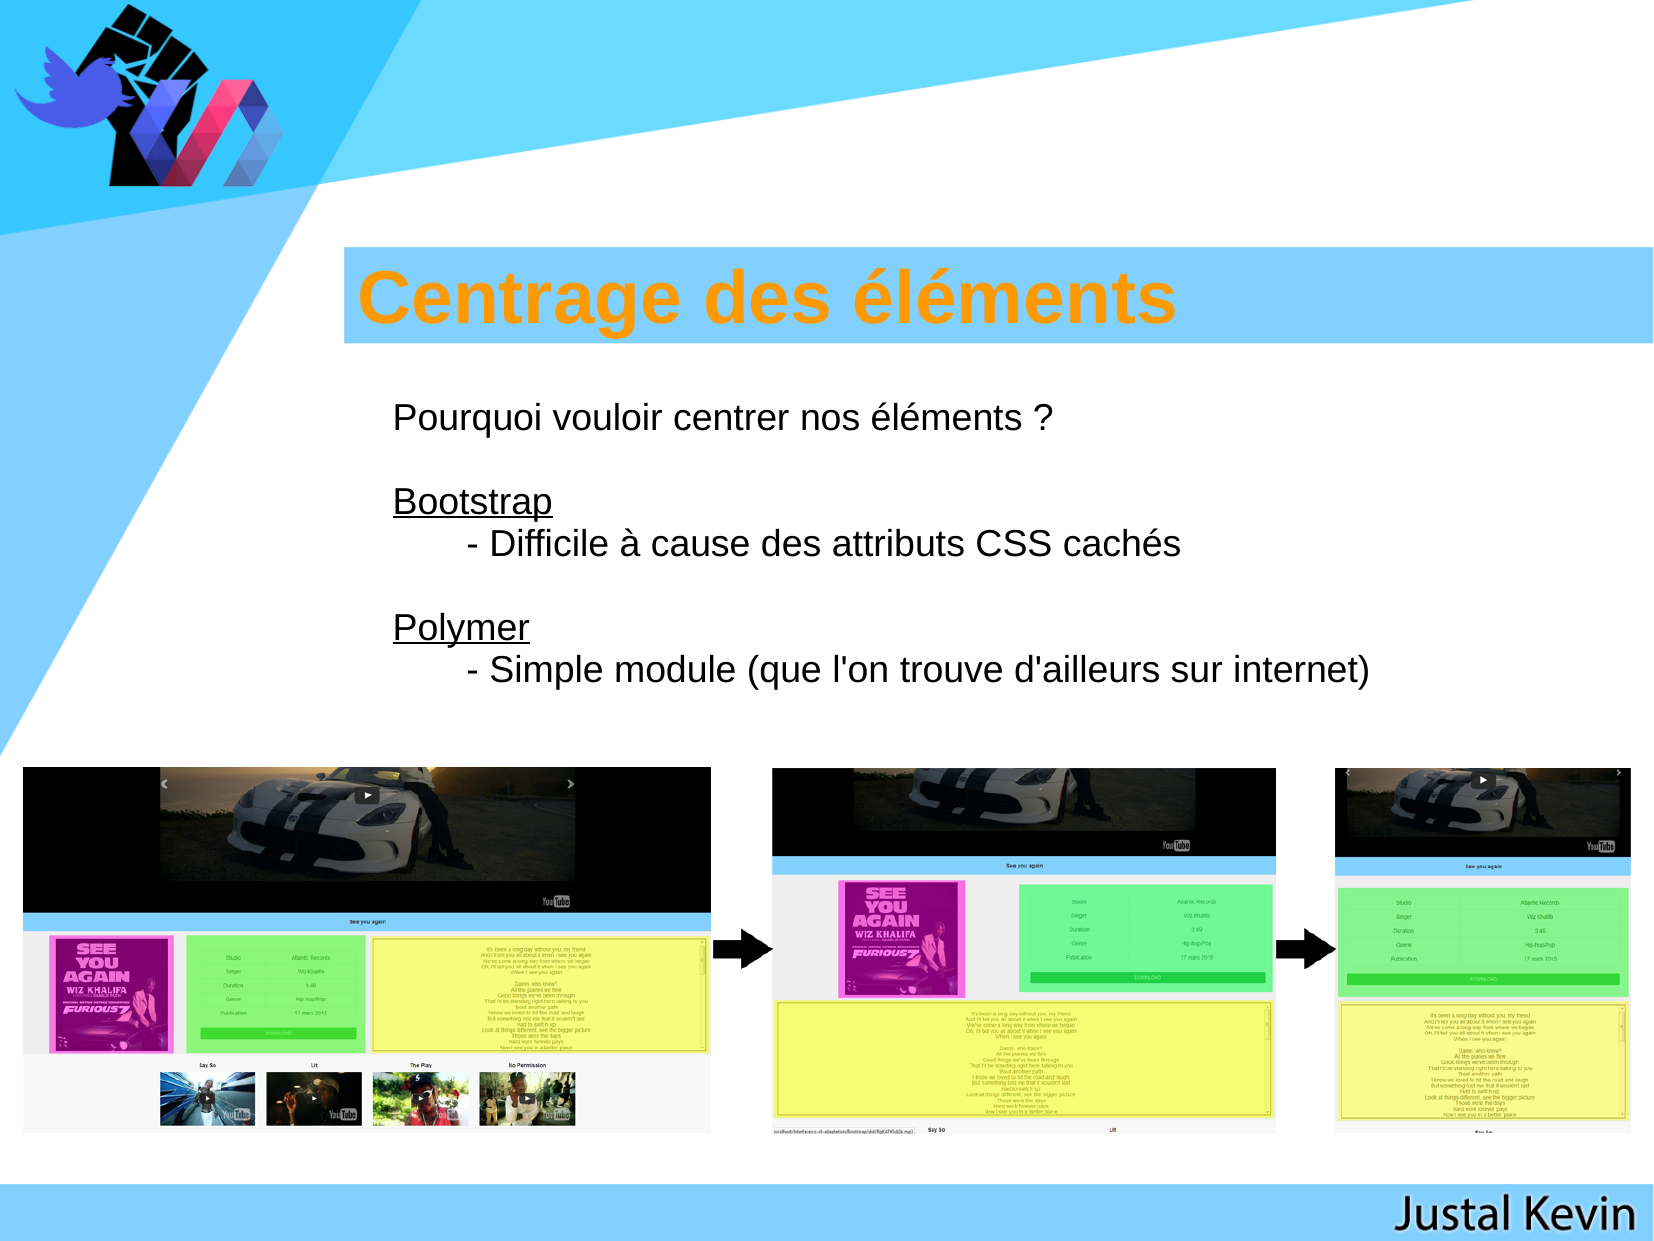

Centrage des éléments
Pourquoi vouloir centrer nos éléments ?
Bootstrap
	- Difficile à cause des attributs CSS cachés
Polymer
	- Simple module (que l'on trouve d'ailleurs sur internet)